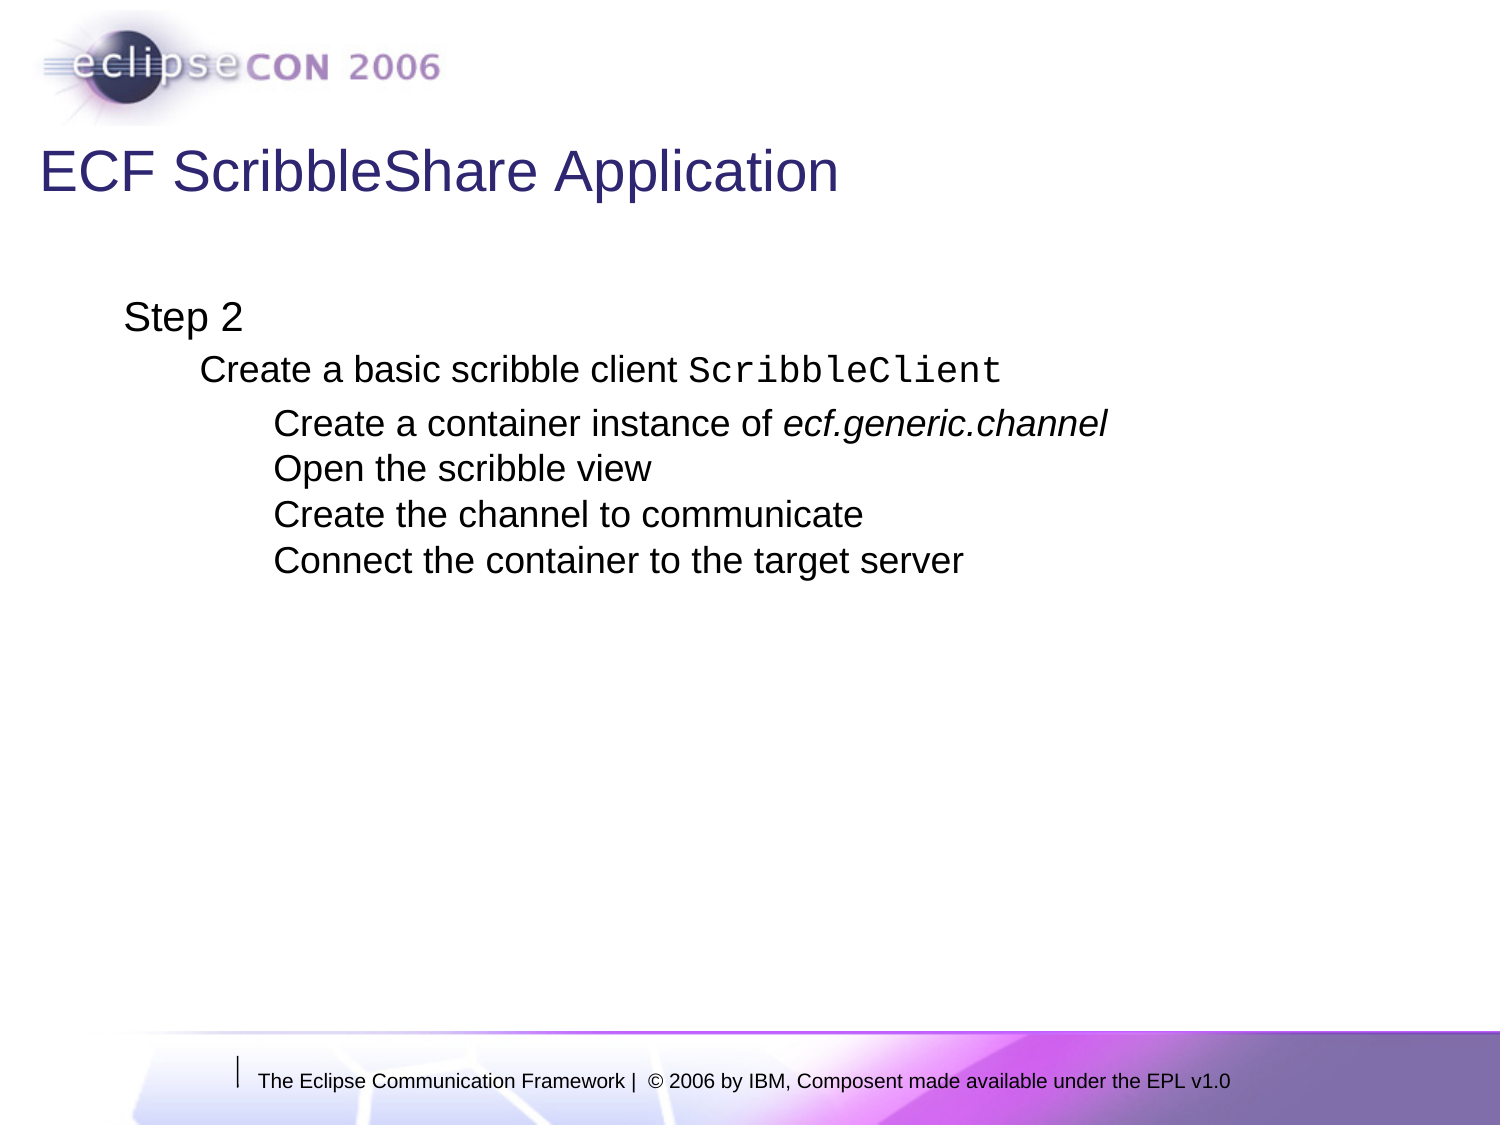

# ECF ScribbleShare Application
Step 2
Create a basic scribble client ScribbleClient
Create a container instance of ecf.generic.channel
Open the scribble view
Create the channel to communicate
Connect the container to the target server